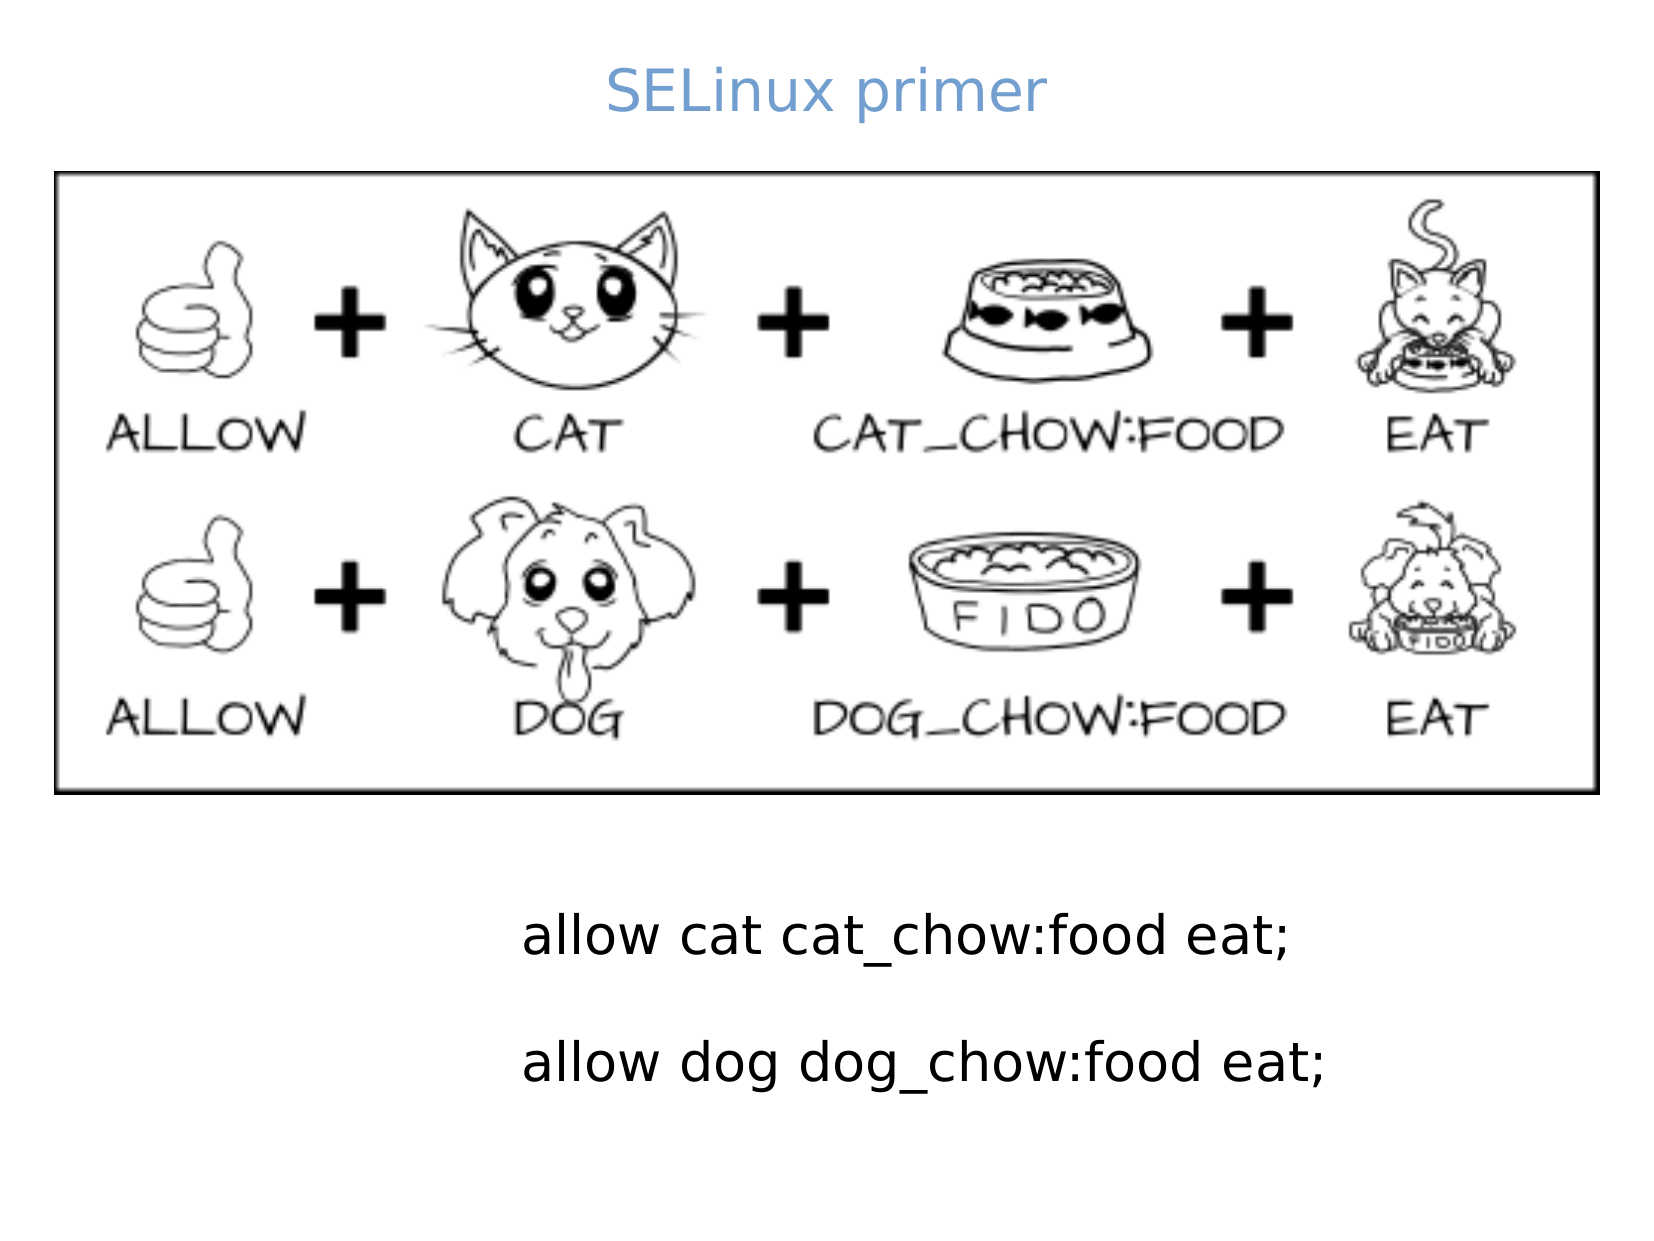

SELinux primer
allow cat cat_chow:food eat;
allow dog dog_chow:food eat;